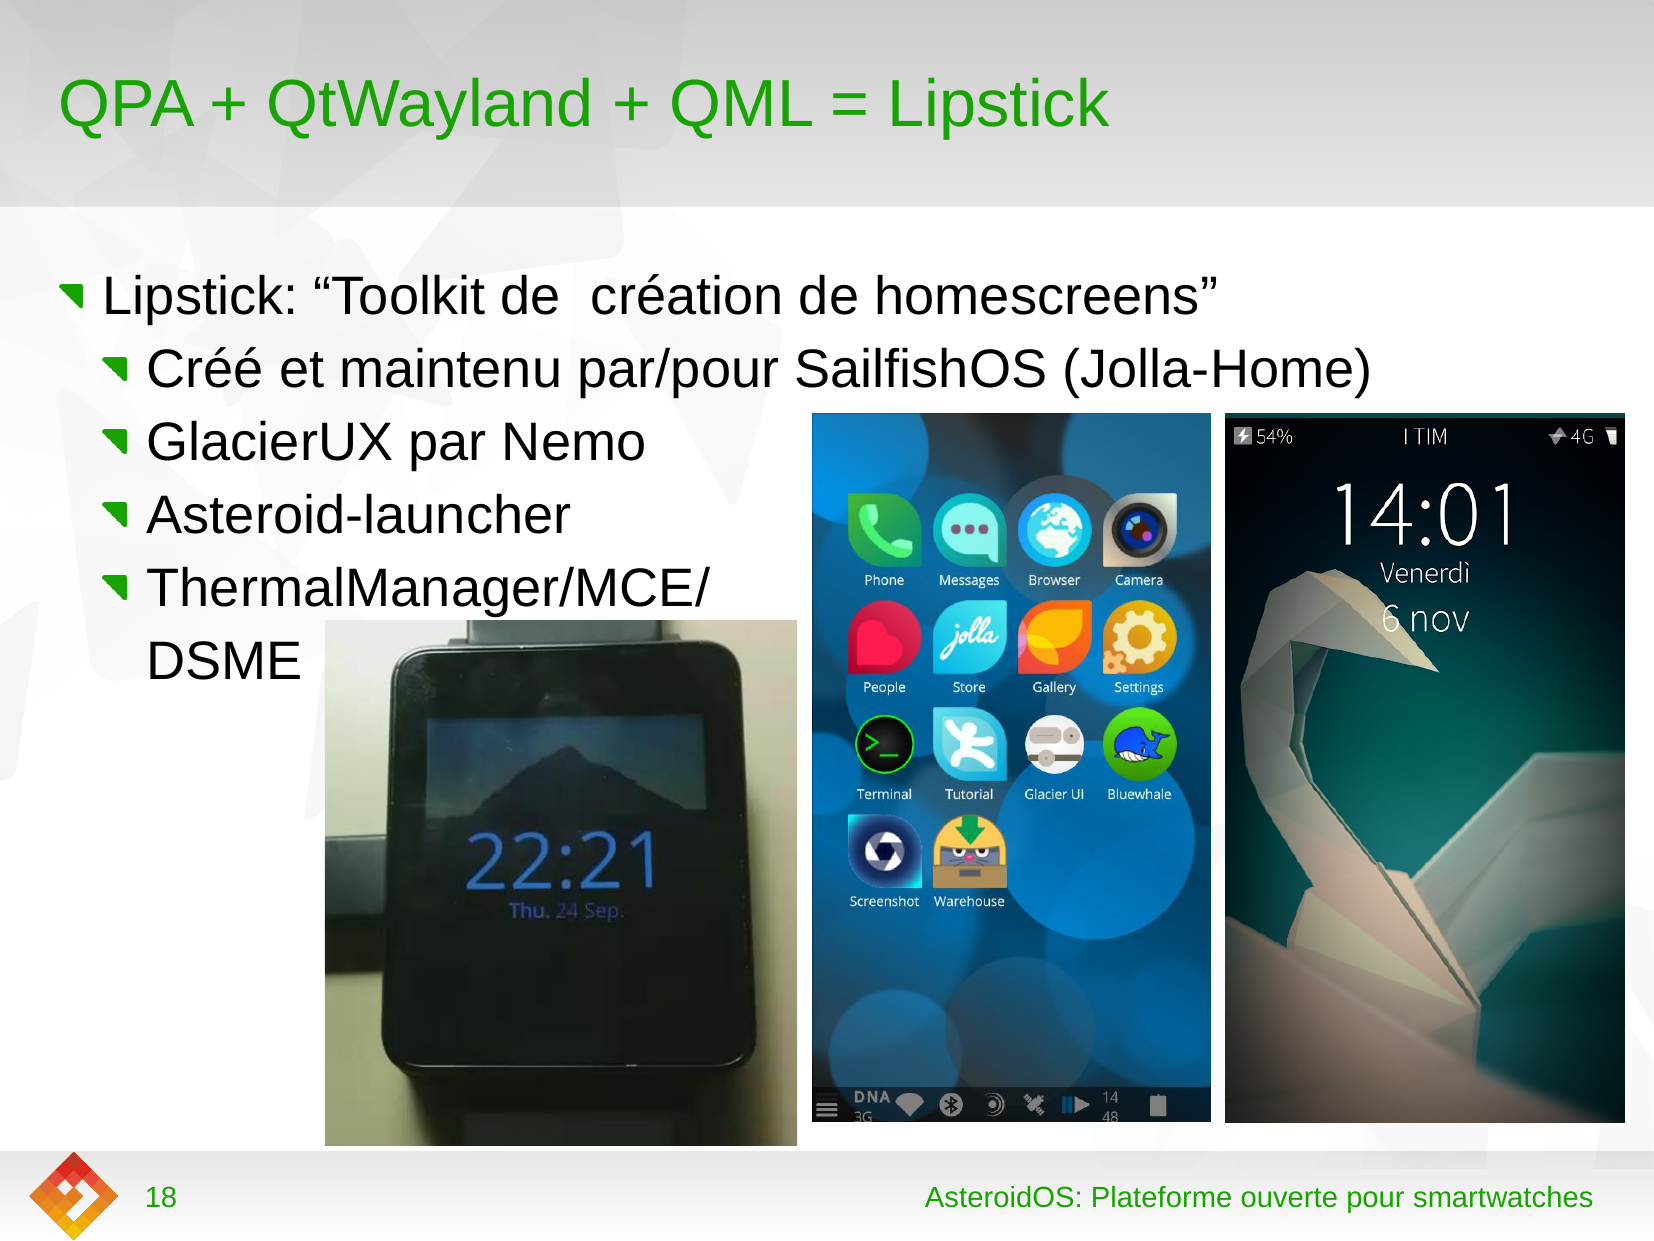

# QPA + QtWayland + QML = Lipstick
Lipstick: “Toolkit de création de homescreens”
Créé et maintenu par/pour SailfishOS (Jolla-Home)
GlacierUX par Nemo
Asteroid-launcher
ThermalManager/MCE/
DSME
18
AsteroidOS: Plateforme ouverte pour smartwatches